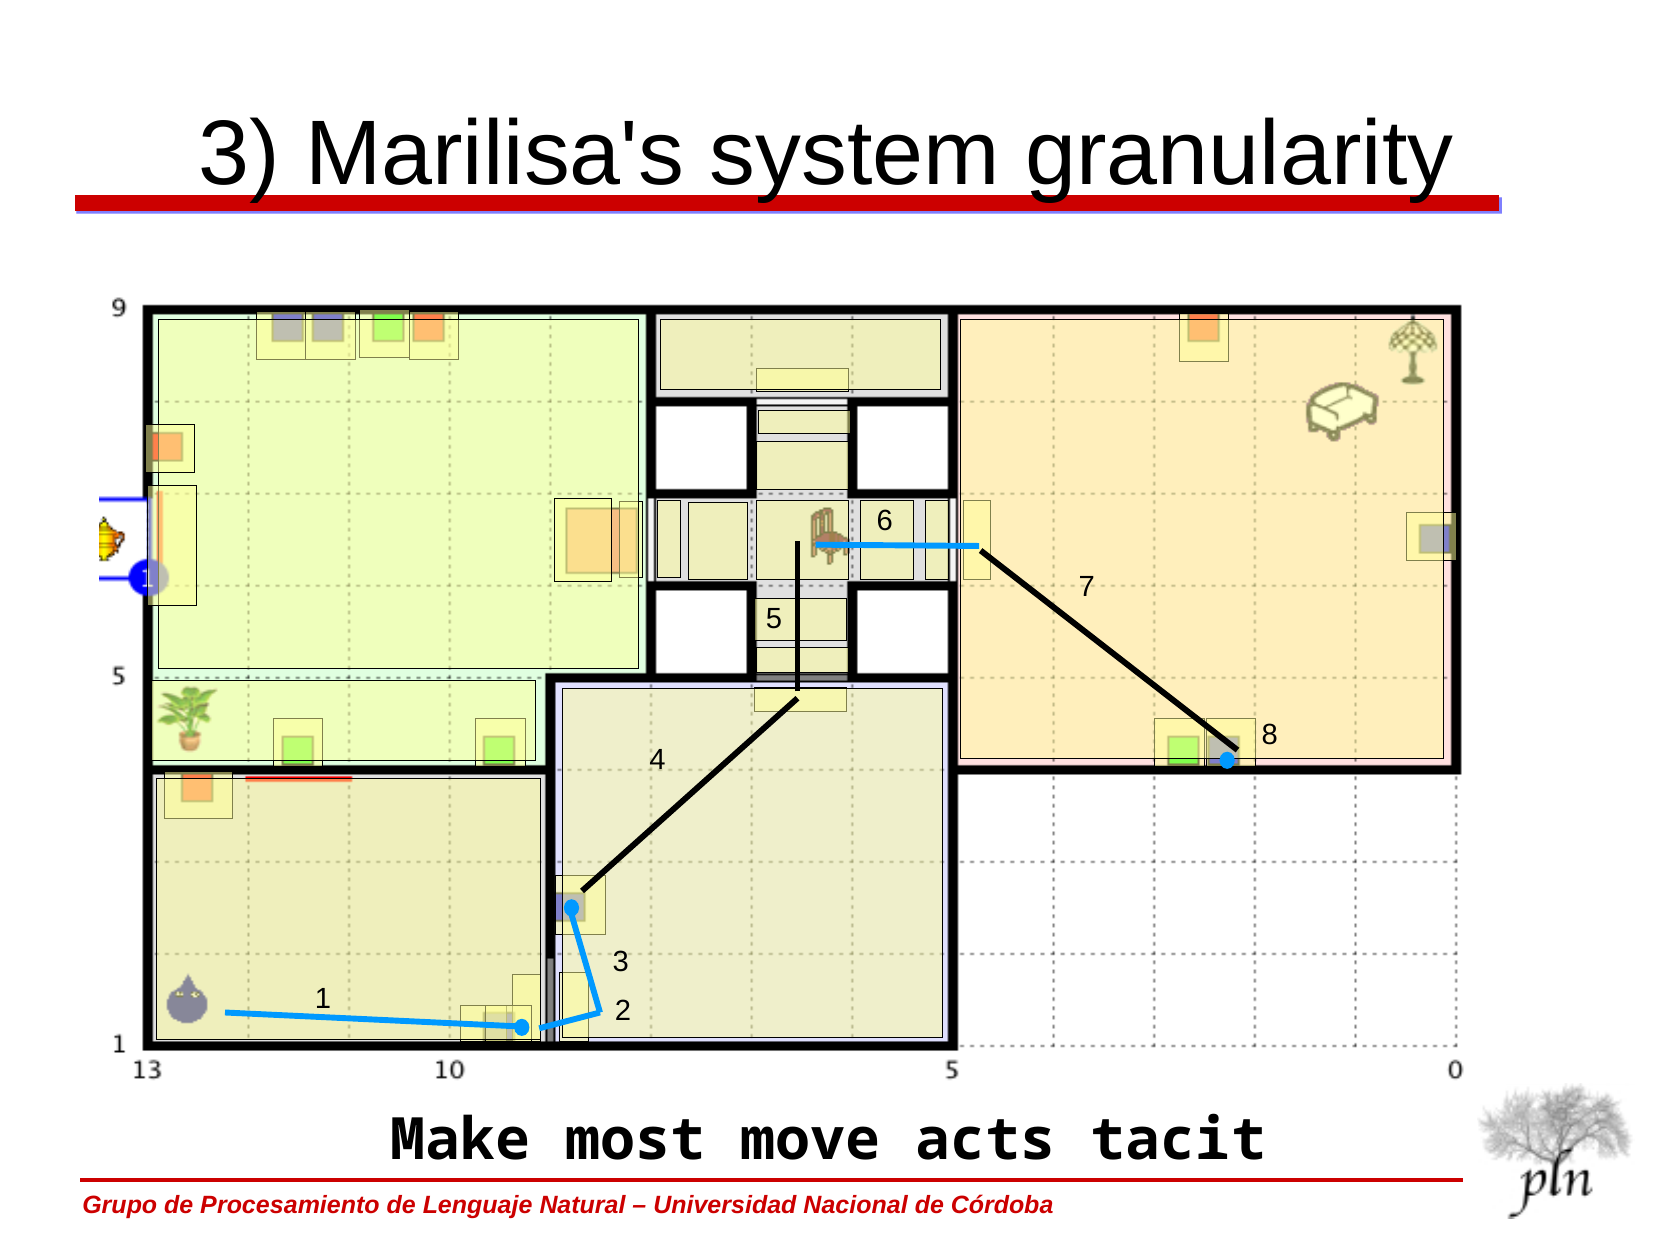

# 3) Marilisa's system granularity
6
7
5
8
4
3
1
2
Make most move acts tacit